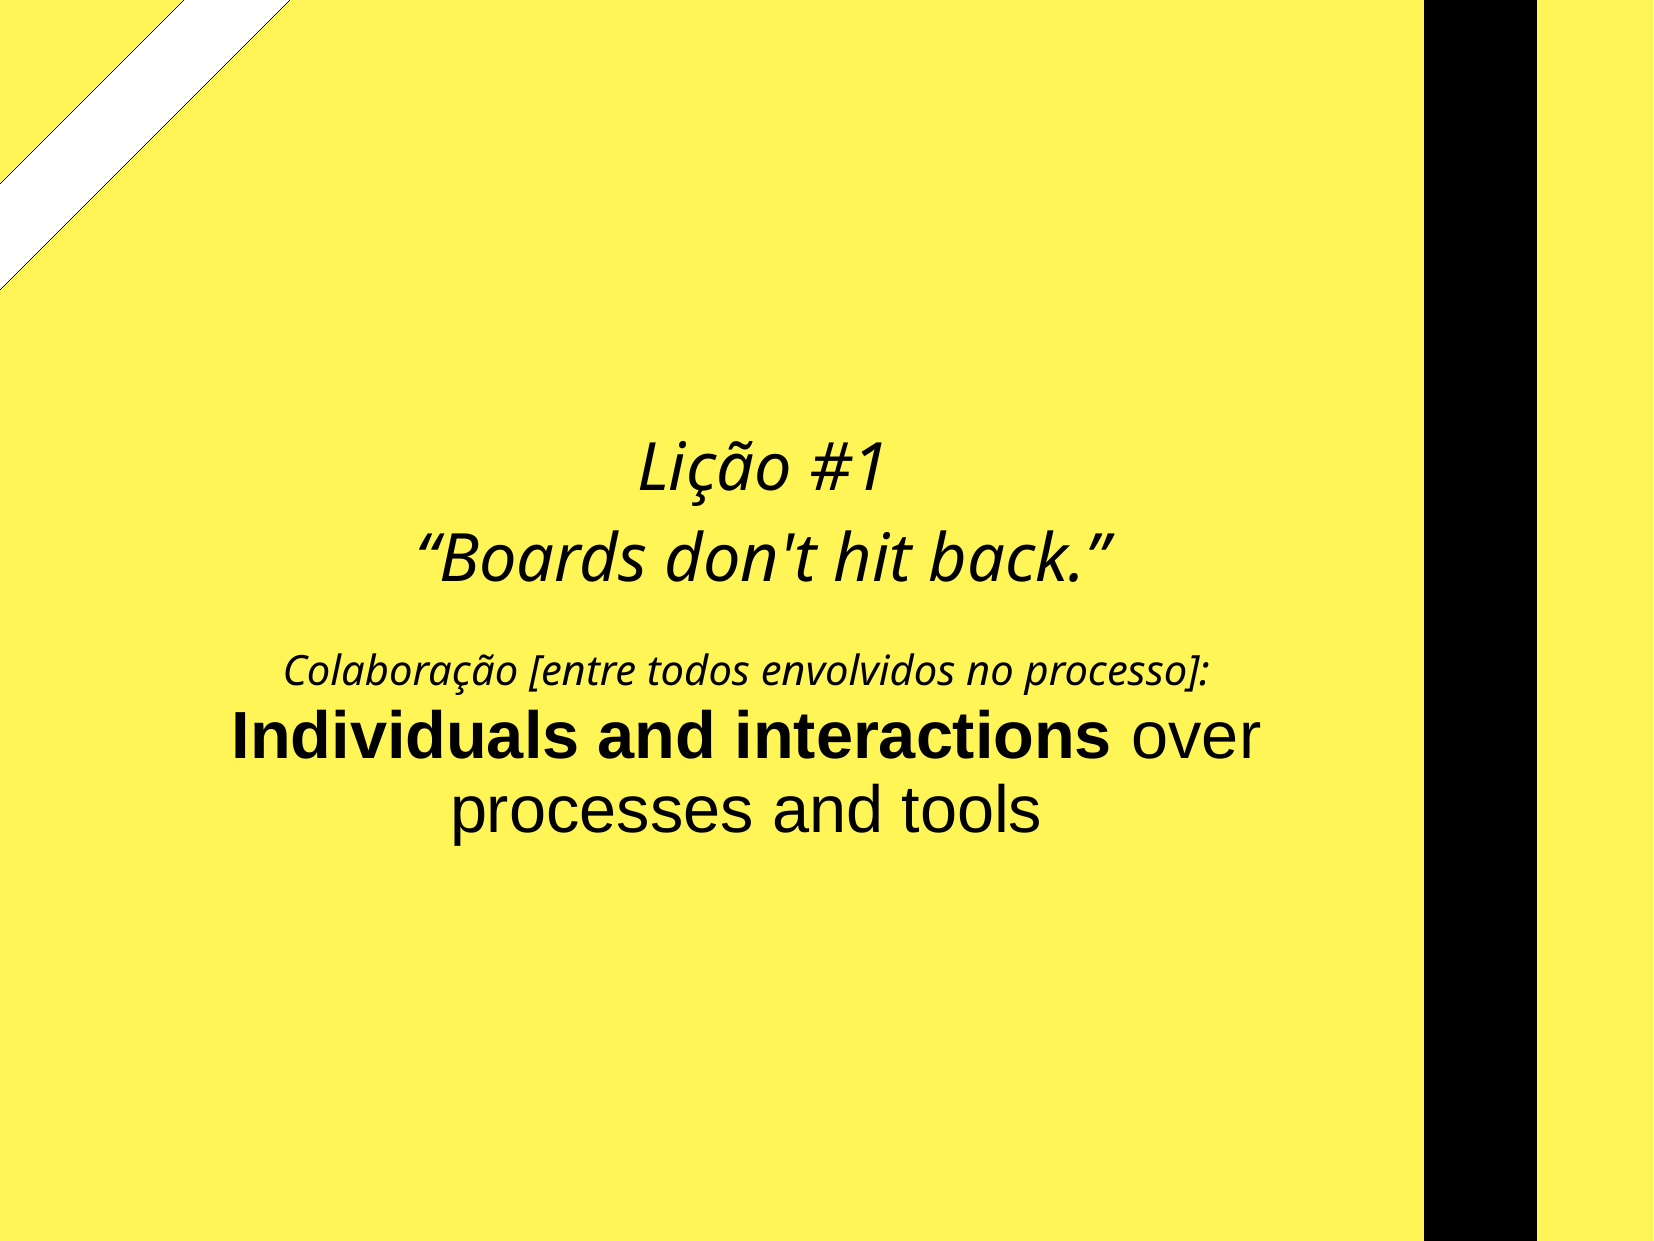

Lição #1
“Boards don't hit back.”
Colaboração [entre todos envolvidos no processo]:
Individuals and interactions over processes and tools